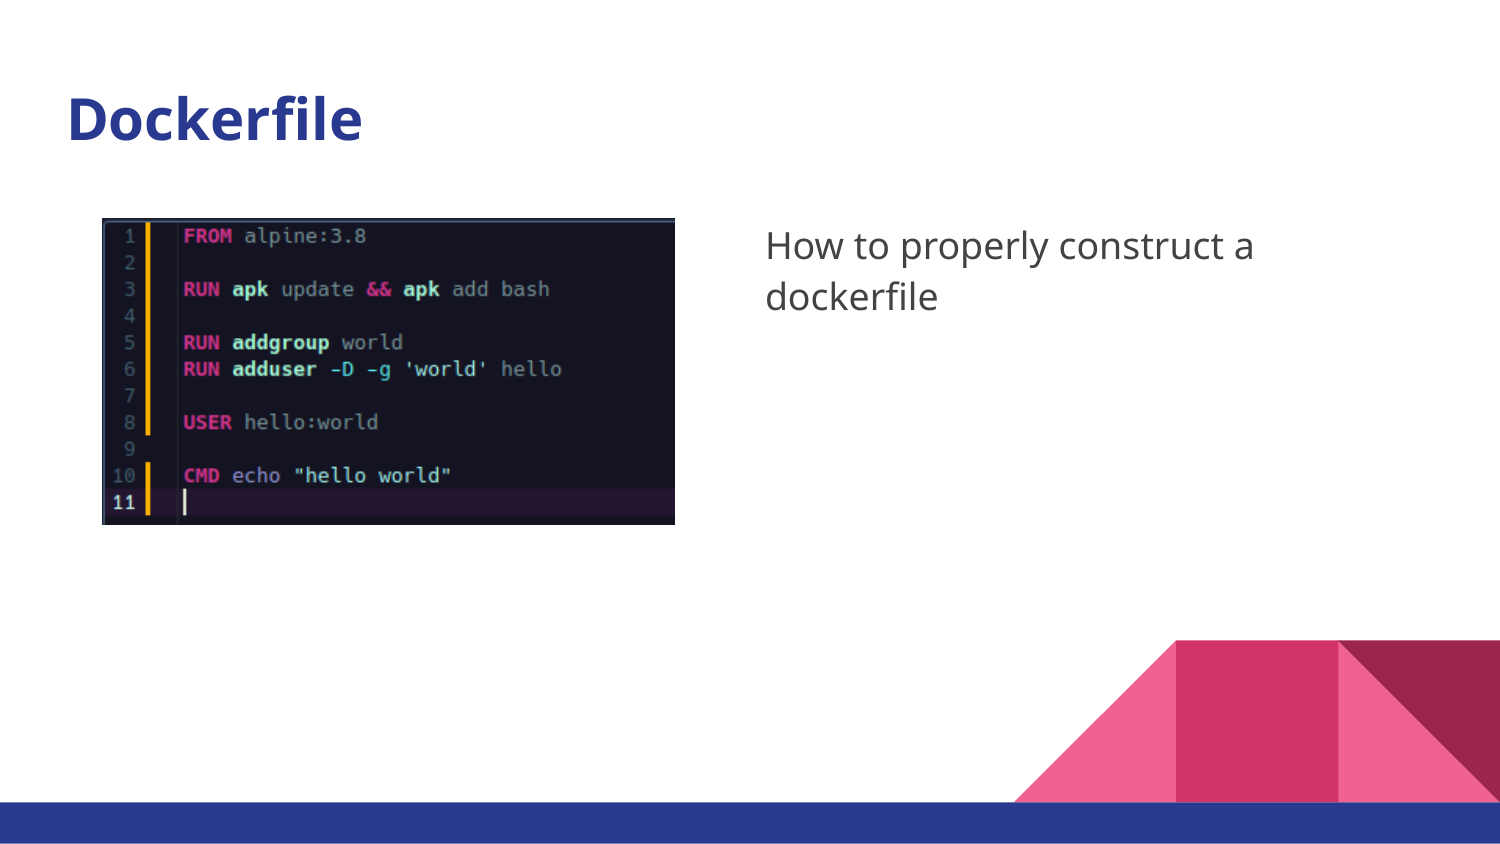

# Dockerfile
How to properly construct a dockerfile